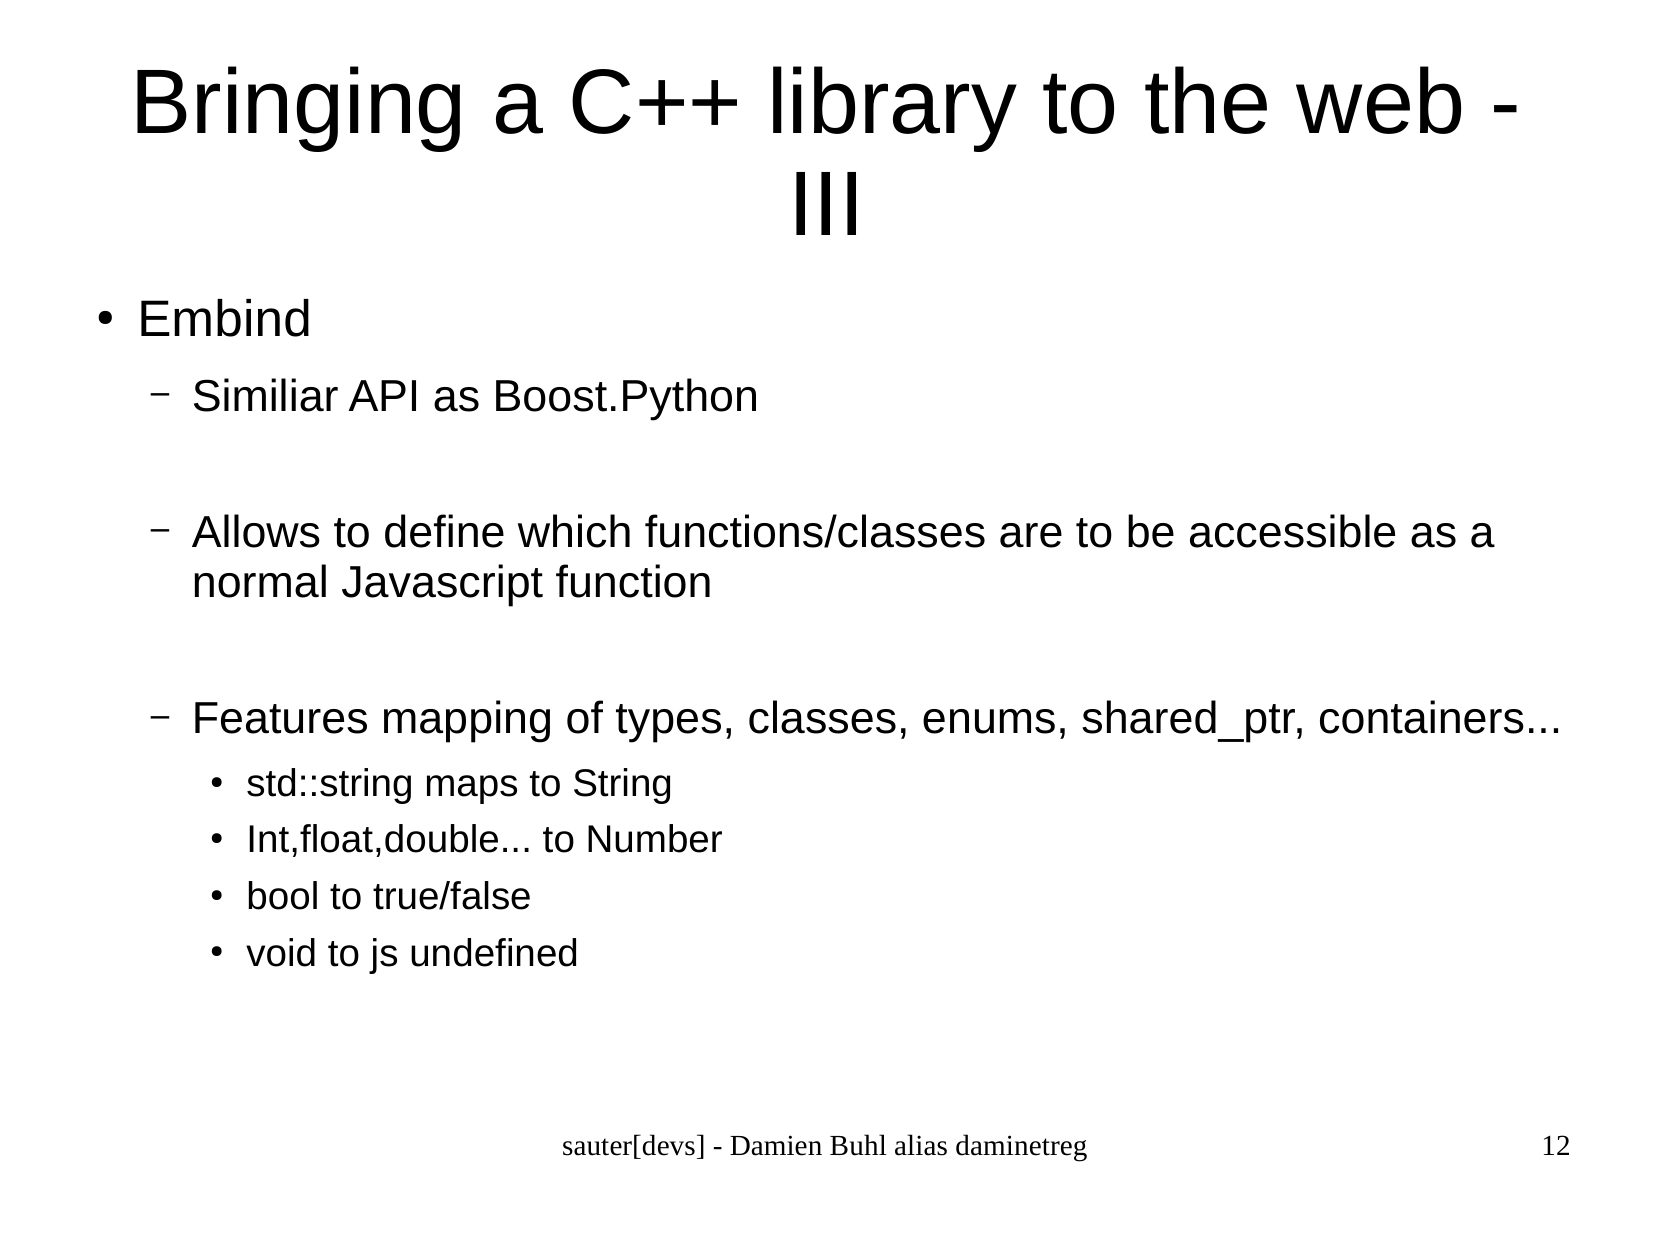

# Bringing a C++ library to the web - III
Embind
Similiar API as Boost.Python
Allows to define which functions/classes are to be accessible as a normal Javascript function
Features mapping of types, classes, enums, shared_ptr, containers...
std::string maps to String
Int,float,double... to Number
bool to true/false
void to js undefined
12